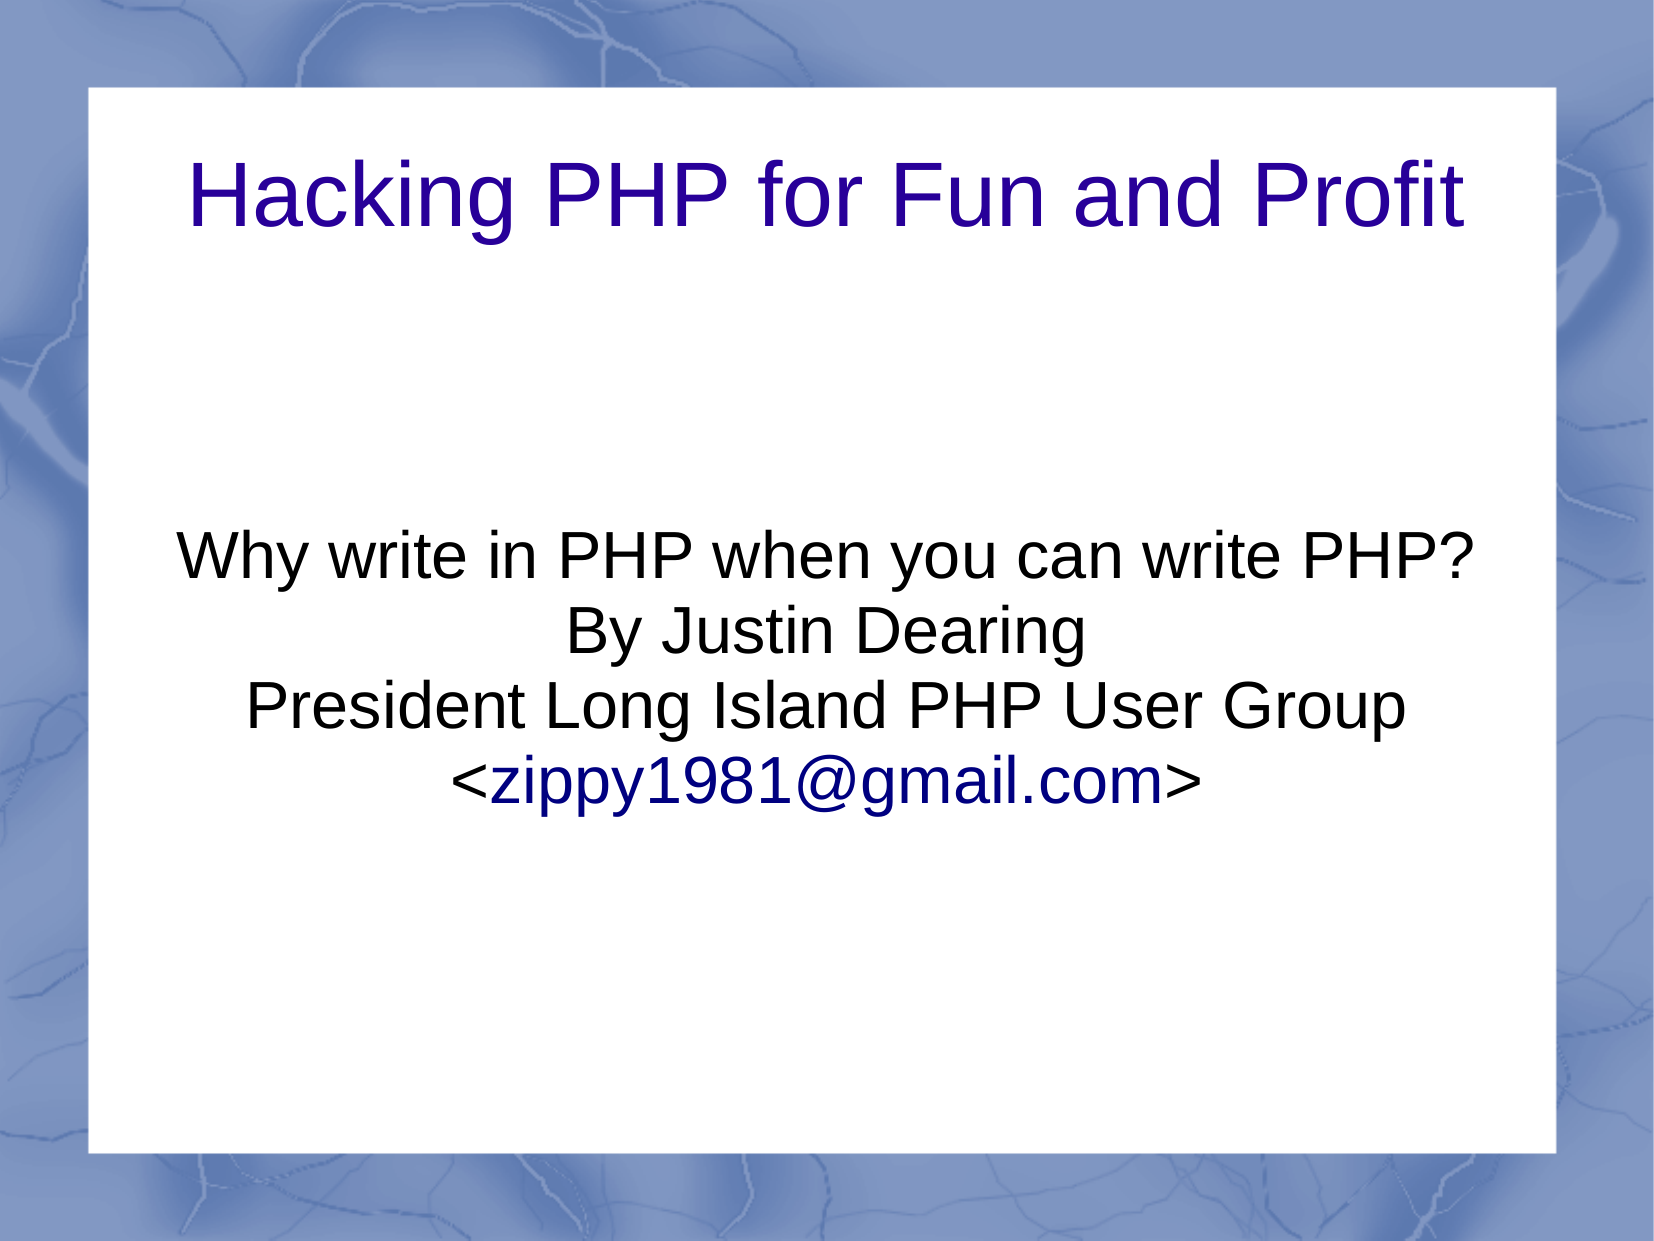

# Hacking PHP for Fun and Profit
Why write in PHP when you can write PHP?
By Justin Dearing
President Long Island PHP User Group
<zippy1981@gmail.com>